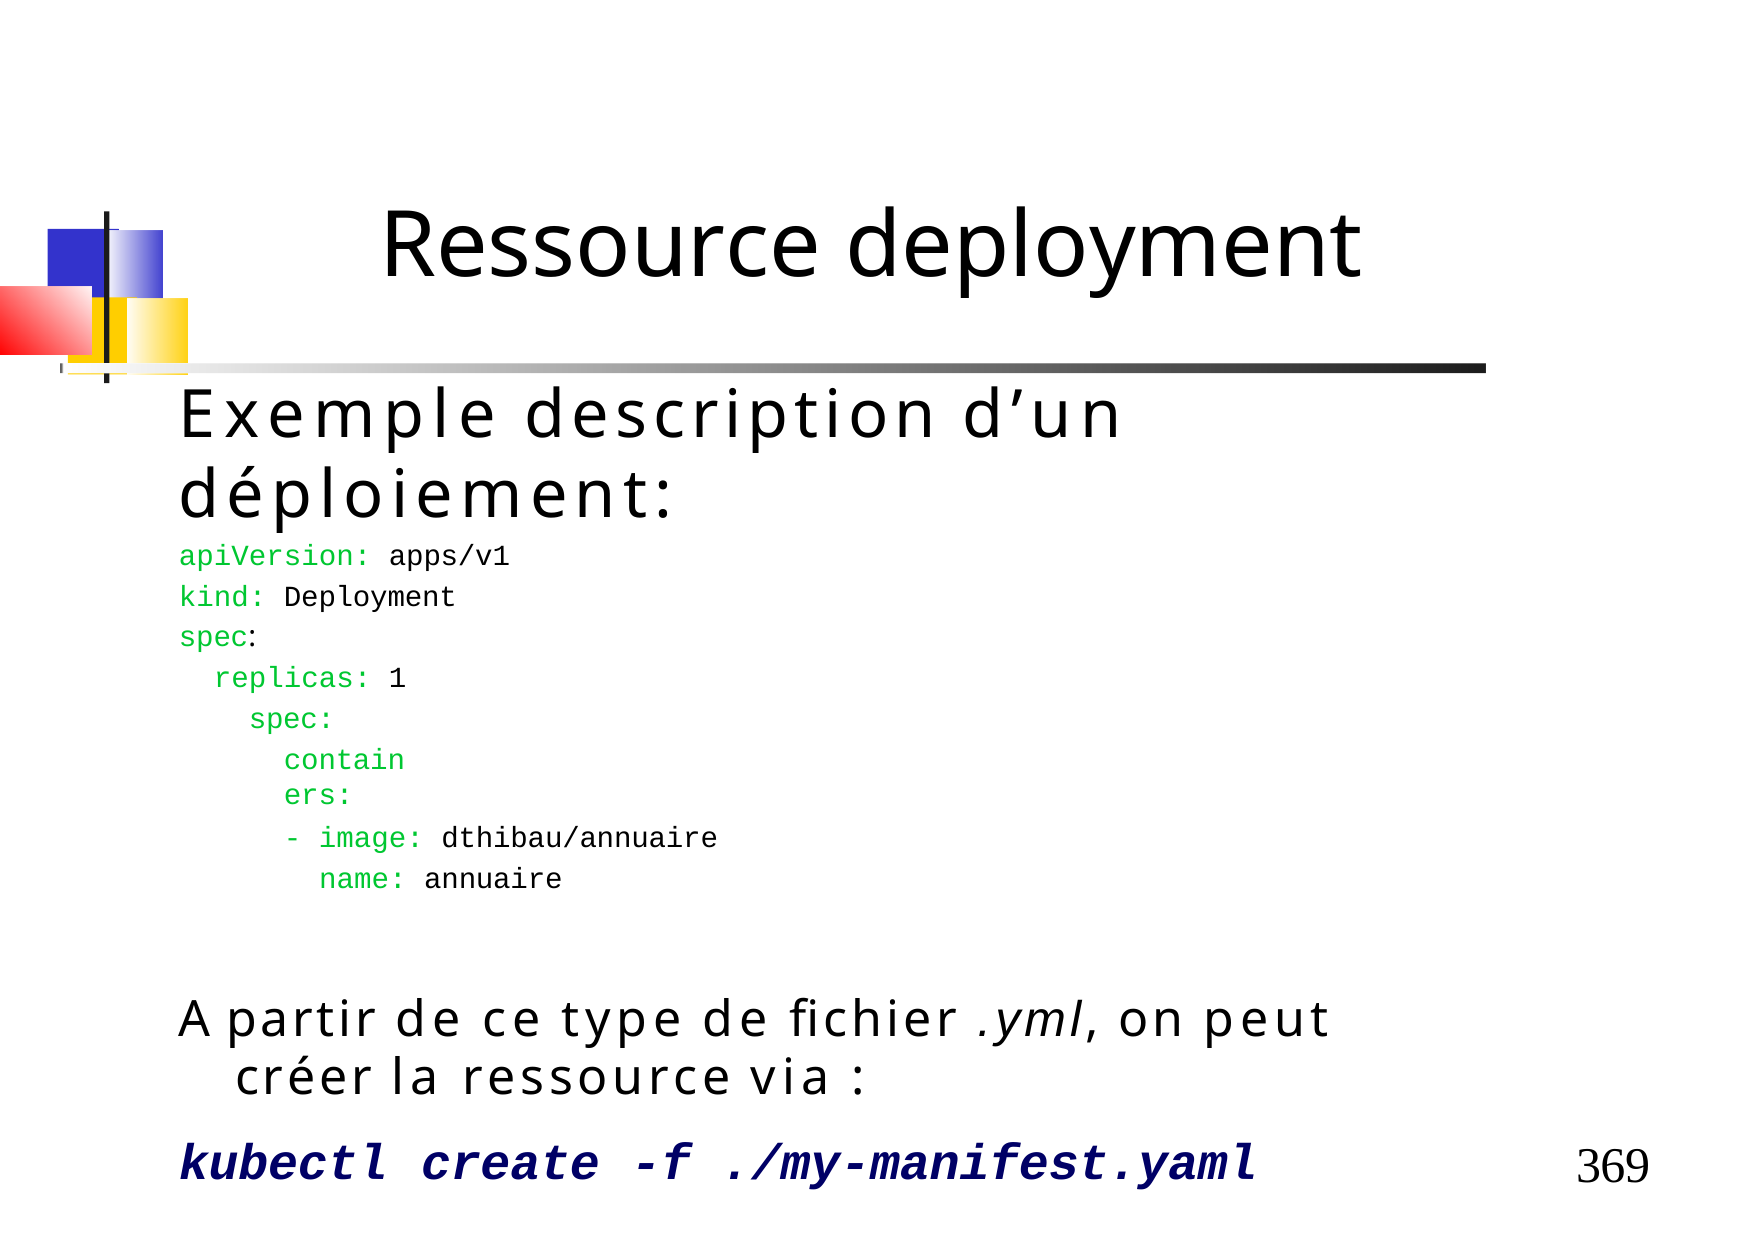

# Ressource deployment
Exemple description d’un déploiement:
apiVersion: apps/v1 kind: Deployment spec:
replicas: 1 spec:
containers:
- image: dthibau/annuaire name: annuaire
A partir de ce type de fichier .yml, on peut créer la ressource via :
kubectl	create	-f	./my-manifest.yaml
369